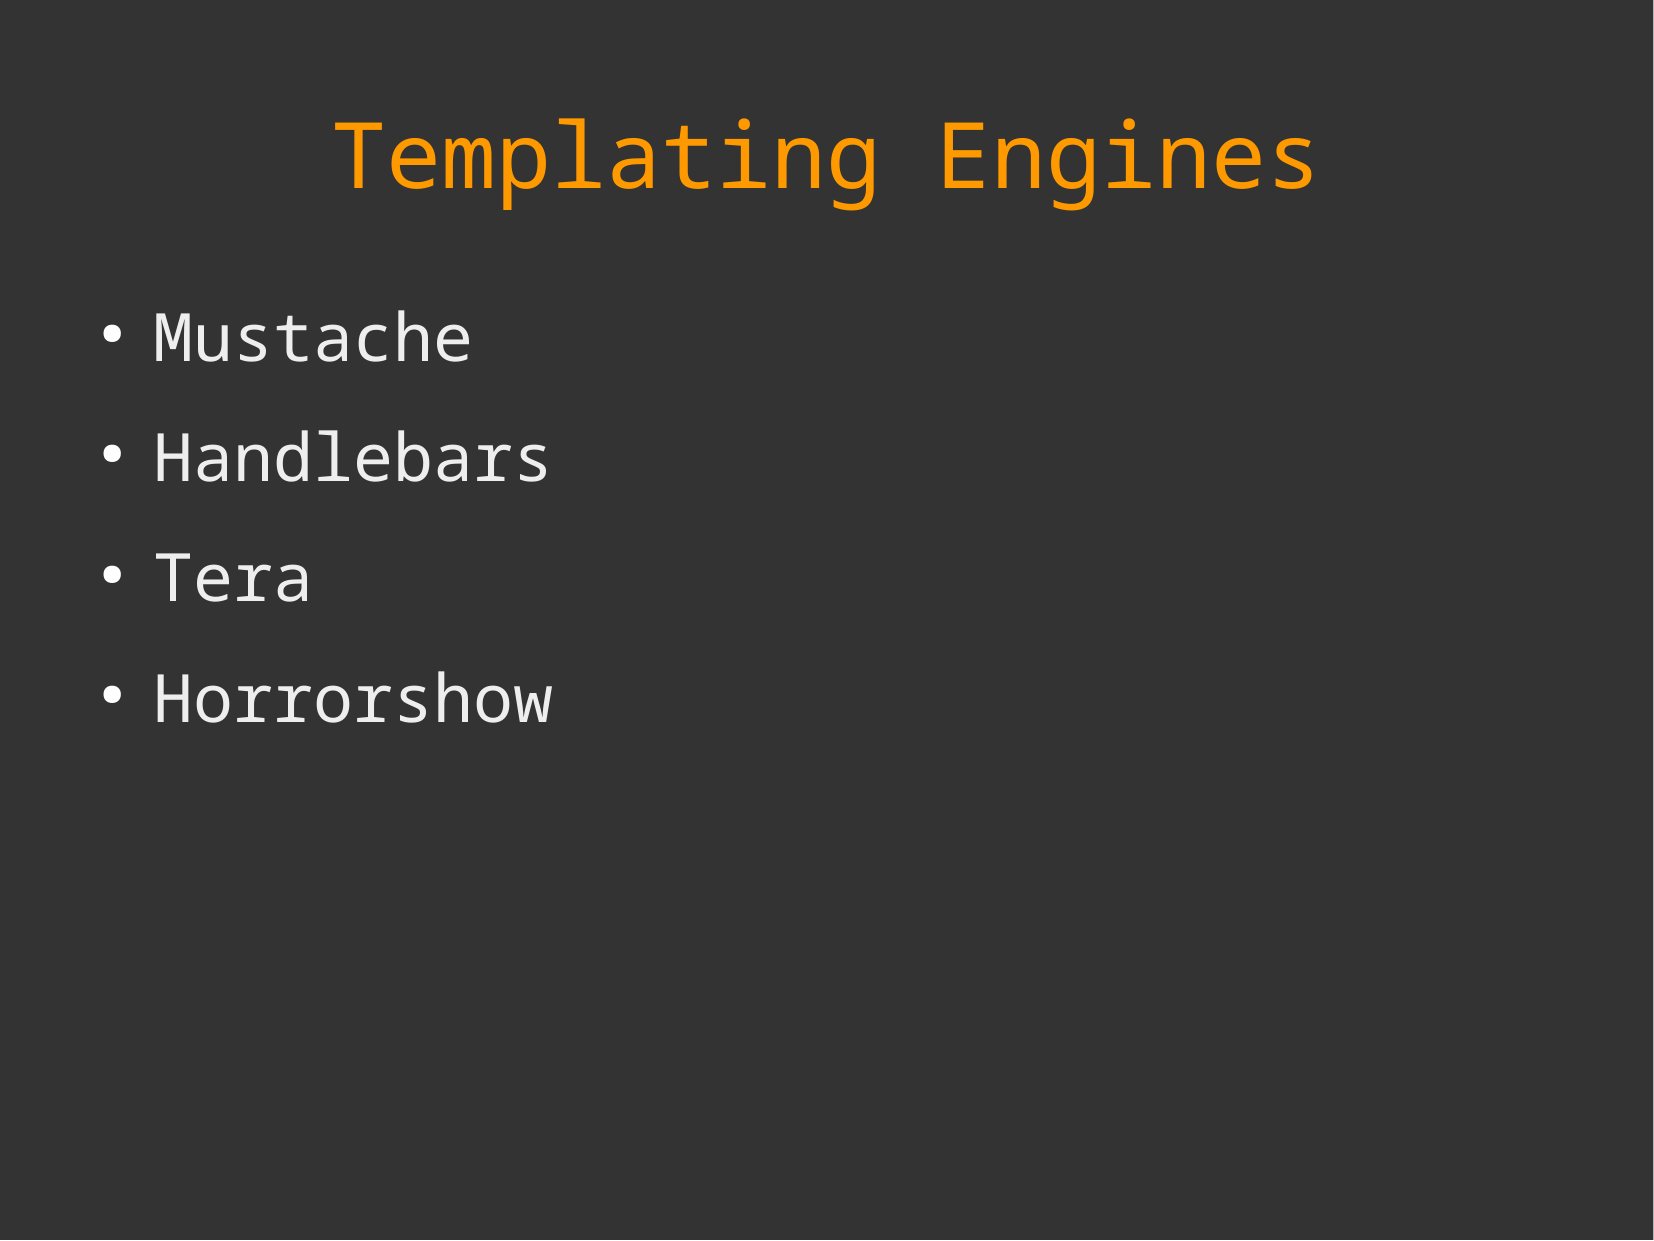

# Templating Engines
Mustache
Handlebars
Tera
Horrorshow